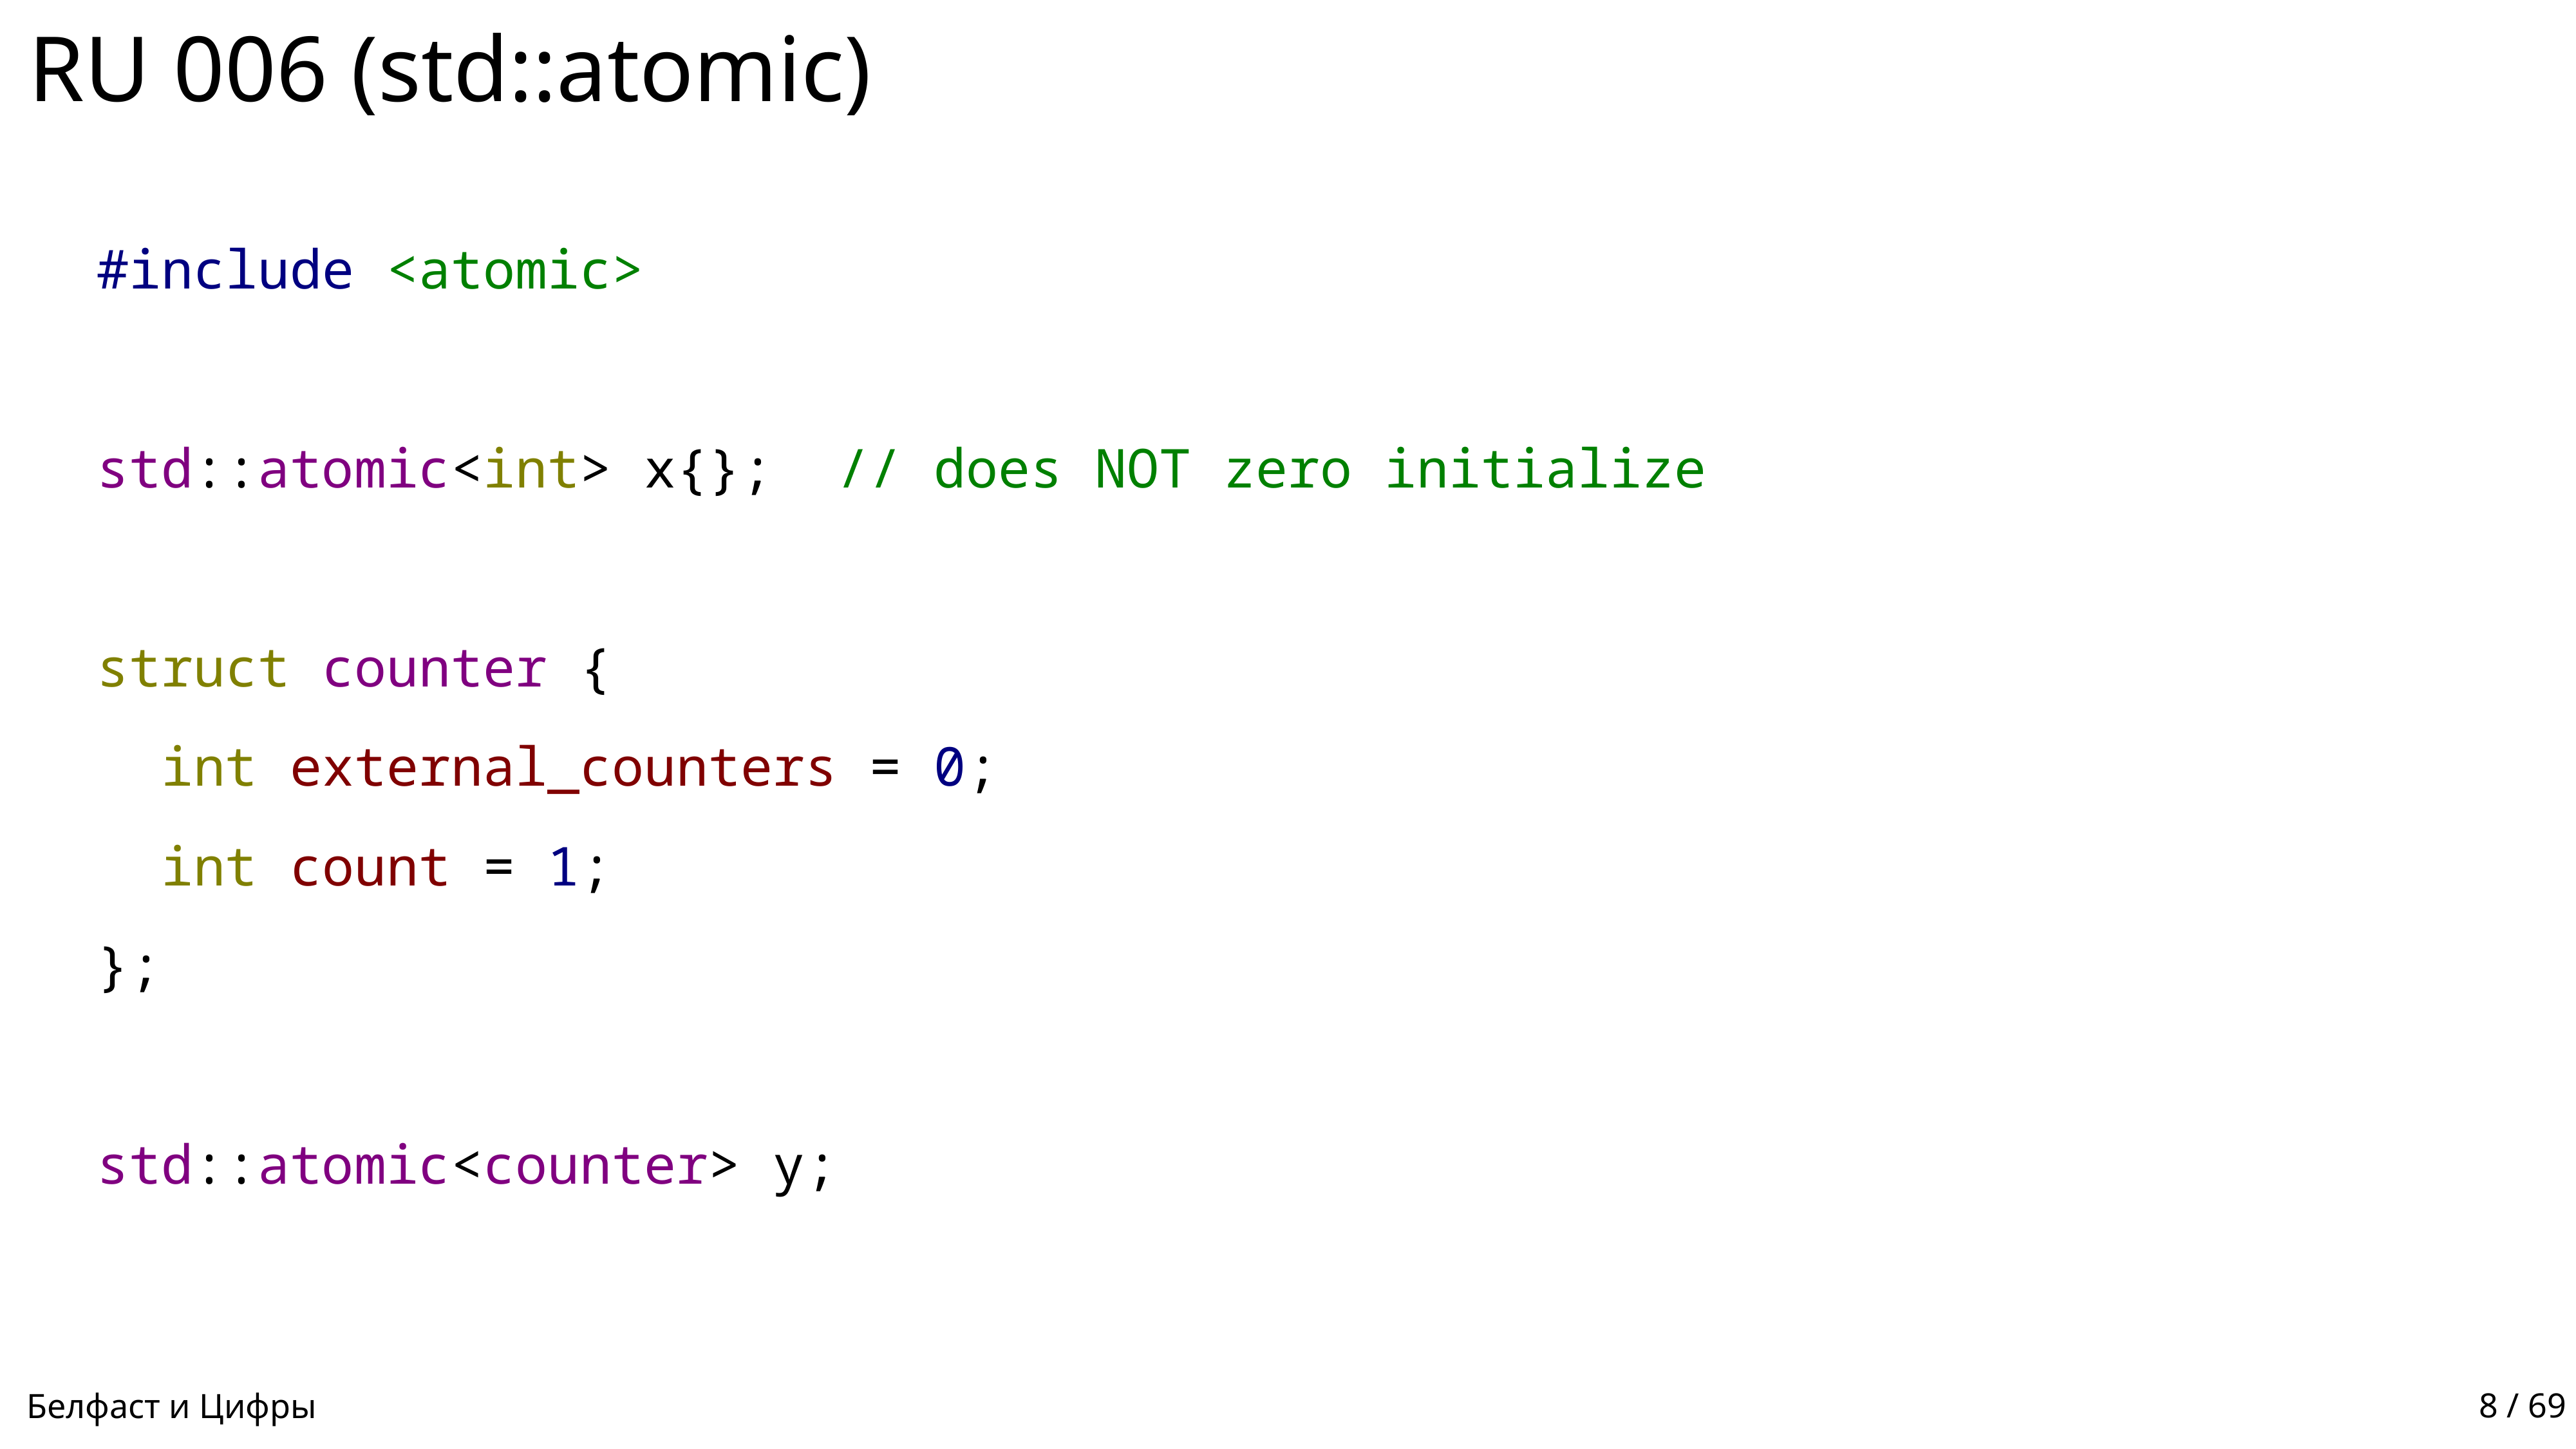

# RU 006 (std::atomic)
#include <atomic>
std::atomic<int> x{}; // does NOT zero initialize
struct counter {
 int external_counters = 0;
 int count = 1;
};
std::atomic<counter> y;
Белфаст и Цифры